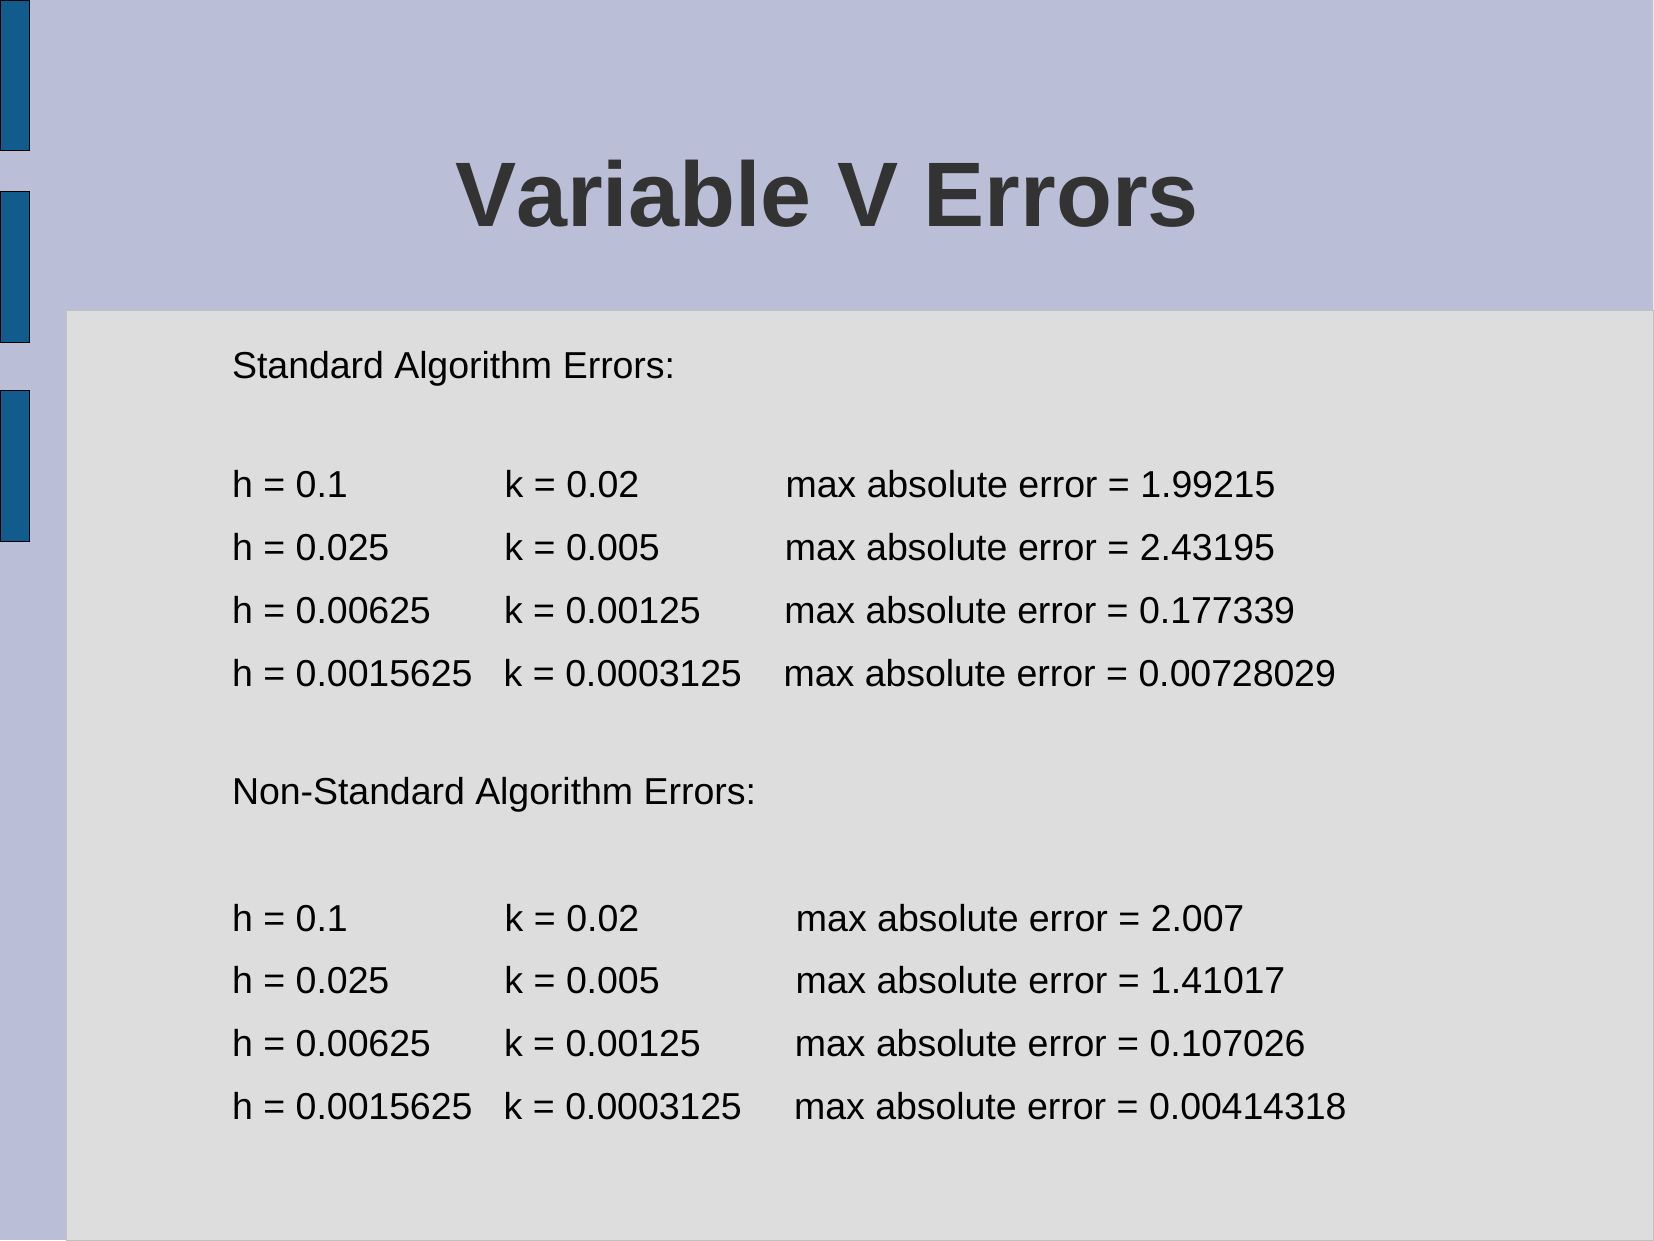

# Variable V Errors
Standard Algorithm Errors:
h = 0.1 k = 0.02 max absolute error = 1.99215
h = 0.025 k = 0.005 max absolute error = 2.43195
h = 0.00625 k = 0.00125 max absolute error = 0.177339
h = 0.0015625 k = 0.0003125 max absolute error = 0.00728029
Non-Standard Algorithm Errors:
h = 0.1 k = 0.02 max absolute error = 2.007
h = 0.025 k = 0.005 max absolute error = 1.41017
h = 0.00625 k = 0.00125 max absolute error = 0.107026
h = 0.0015625 k = 0.0003125 max absolute error = 0.00414318